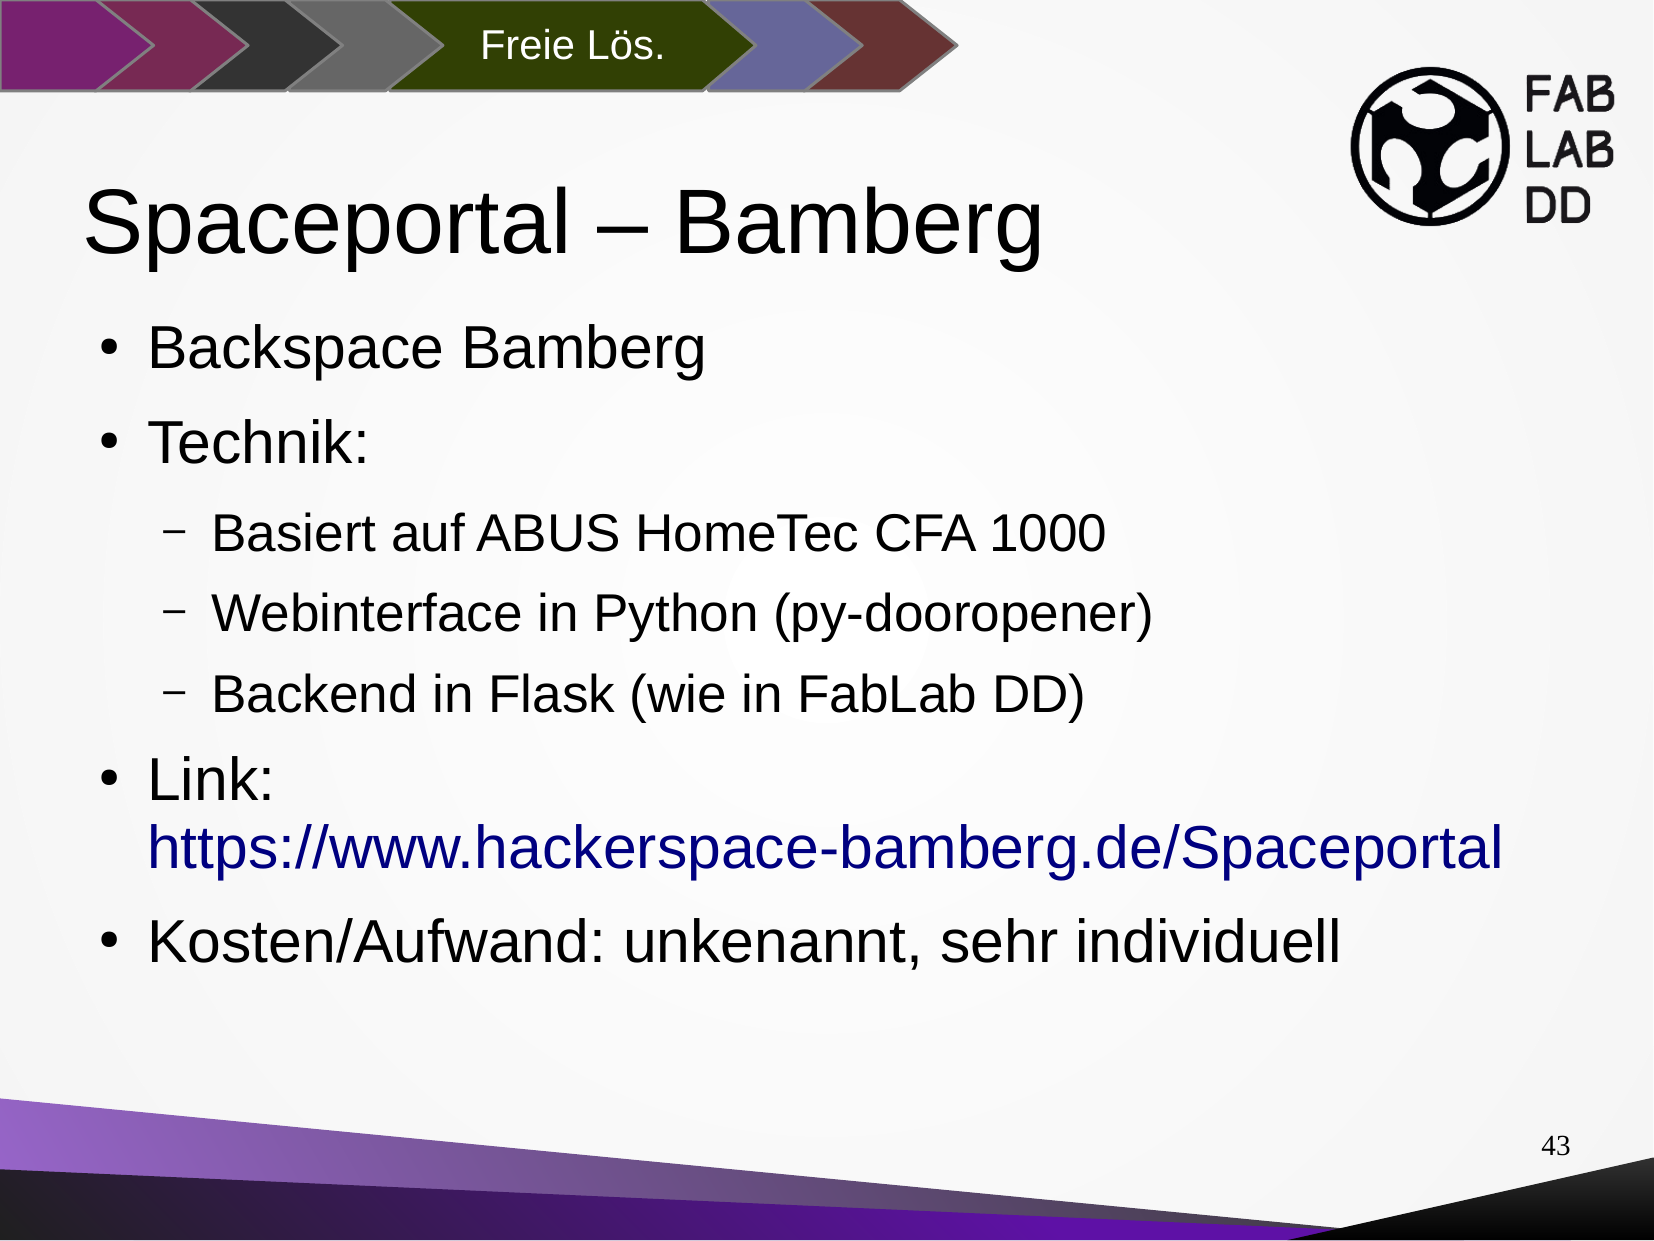

Freie Lös.
# Spaceportal – Bamberg
Backspace Bamberg
Technik:
Basiert auf ABUS HomeTec CFA 1000
Webinterface in Python (py-dooropener)
Backend in Flask (wie in FabLab DD)
Link: https://www.hackerspace-bamberg.de/Spaceportal
Kosten/Aufwand: unkenannt, sehr individuell